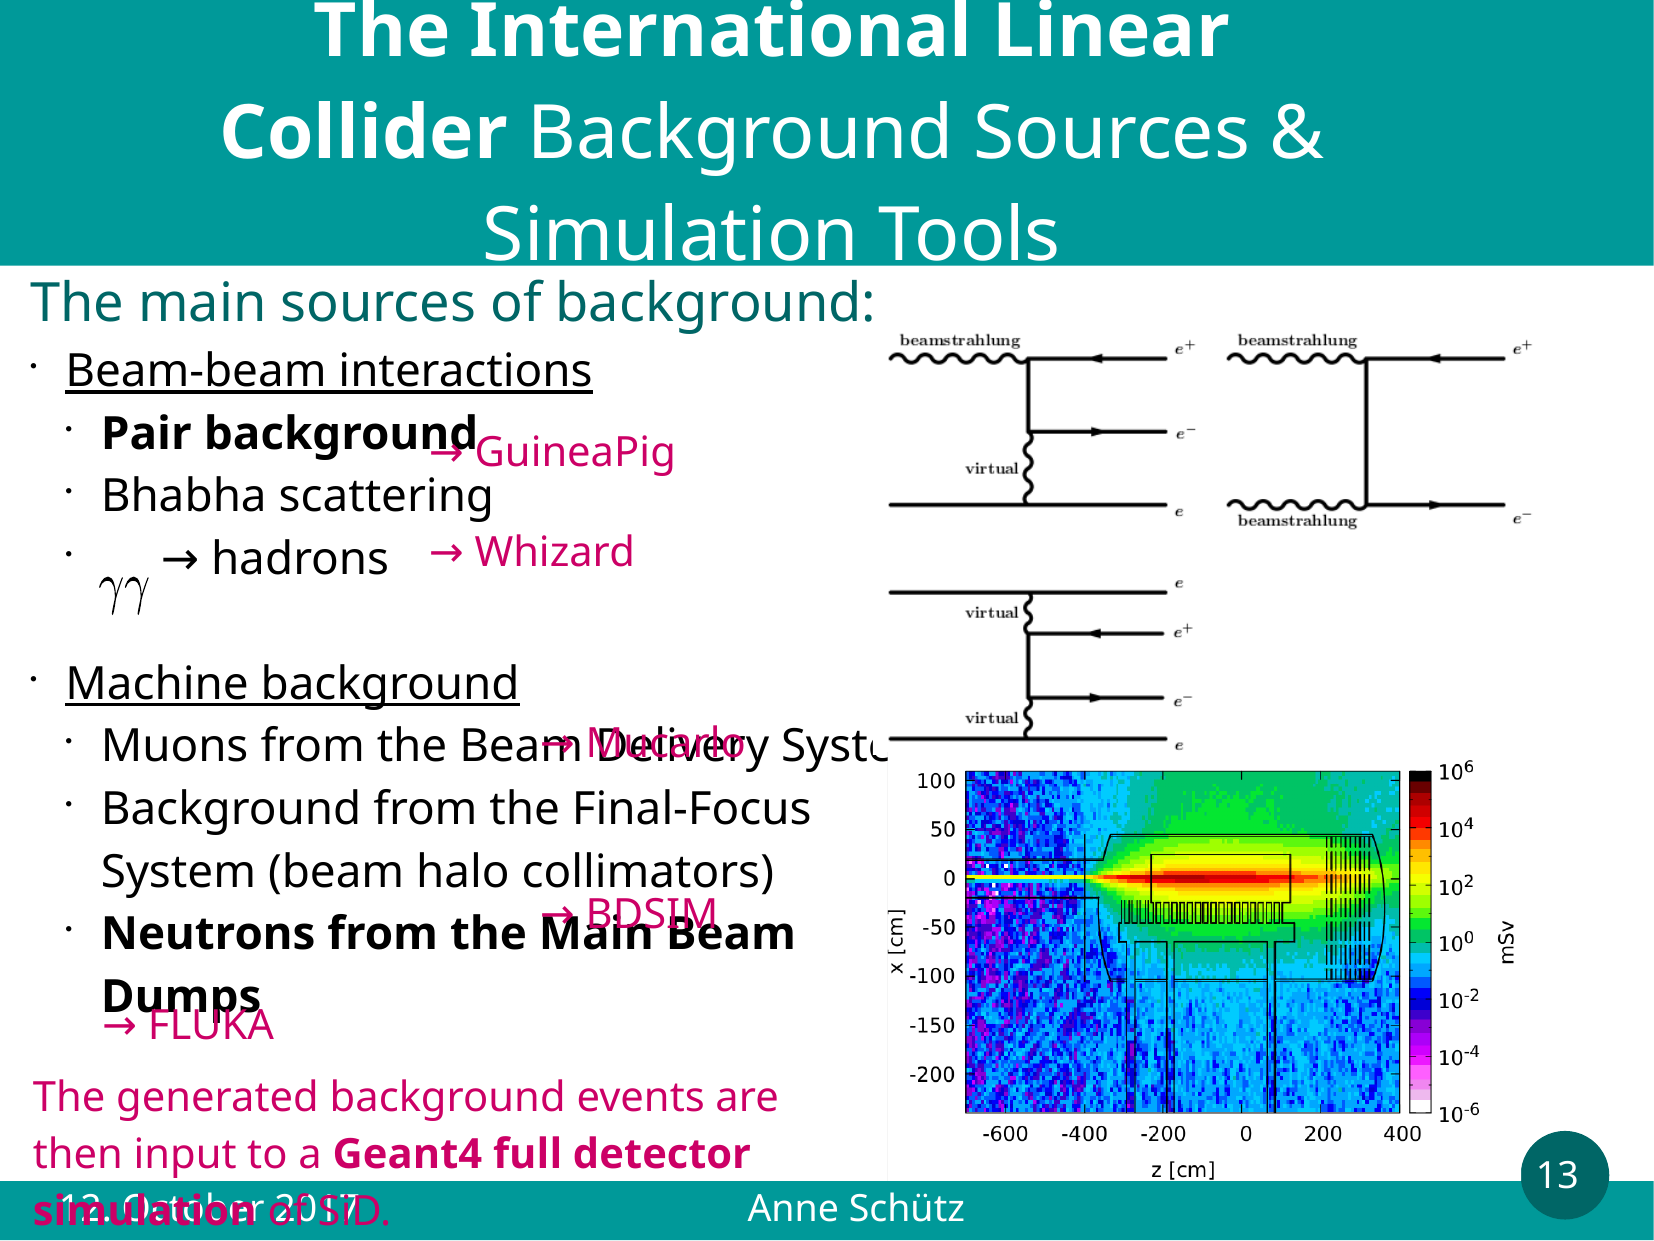

# The International Linear Collider Background Sources & Simulation Tools
The main sources of background:
Beam-beam interactions
Pair background
Bhabha scattering
 → hadrons
Machine background
Muons from the Beam Delivery System
Background from the Final-Focus System (beam halo collimators)
Neutrons from the Main Beam Dumps
→ GuineaPig
→ Whizard
→ Mucarlo
→ BDSIM
→ FLUKA
The generated background events are then input to a Geant4 full detector simulation of SiD.